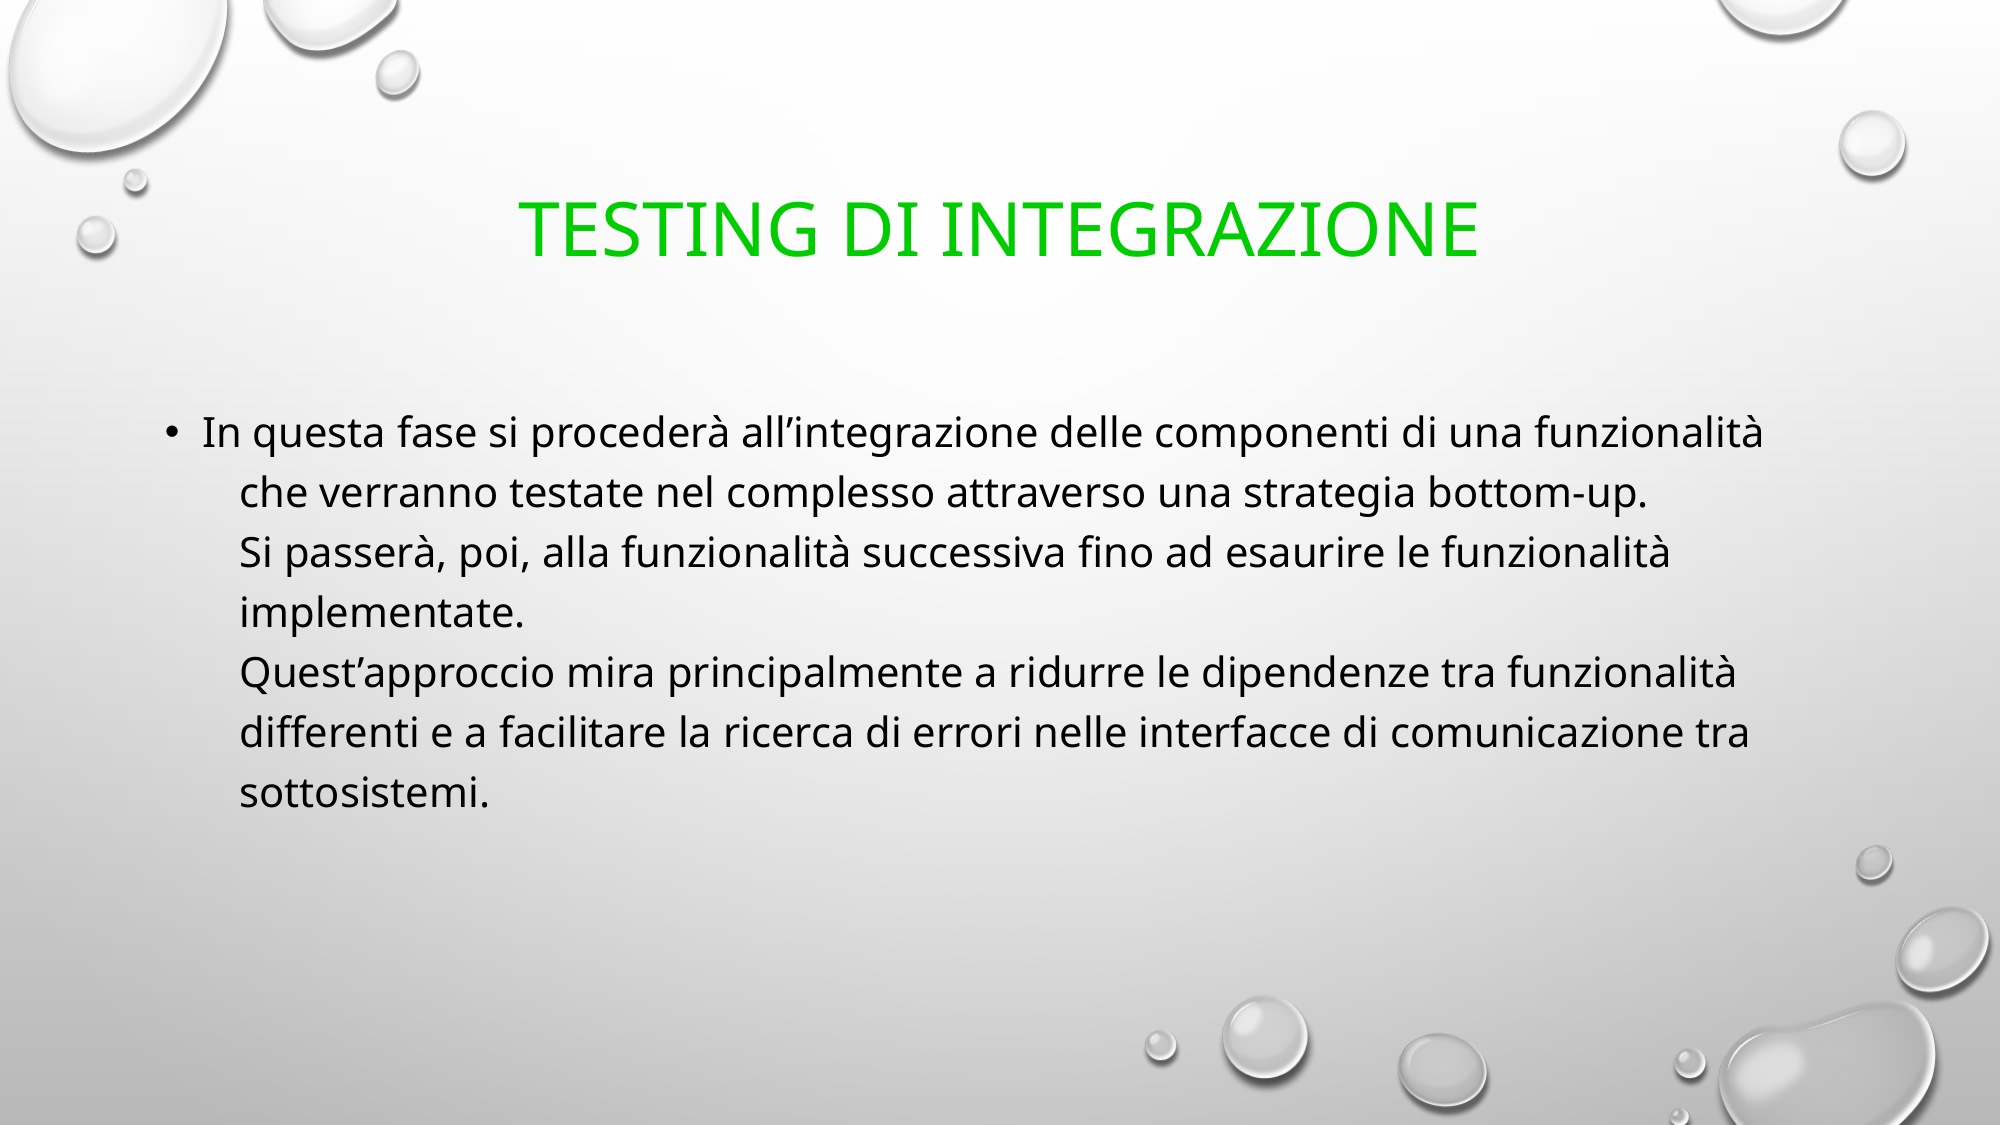

# Testing di integrazione
In questa fase si procederà all’integrazione delle componenti di una funzionalità che verranno testate nel complesso attraverso una strategia bottom-up.
Si passerà, poi, alla funzionalità successiva fino ad esaurire le funzionalità implementate.
Quest’approccio mira principalmente a ridurre le dipendenze tra funzionalità differenti e a facilitare la ricerca di errori nelle interfacce di comunicazione tra sottosistemi.